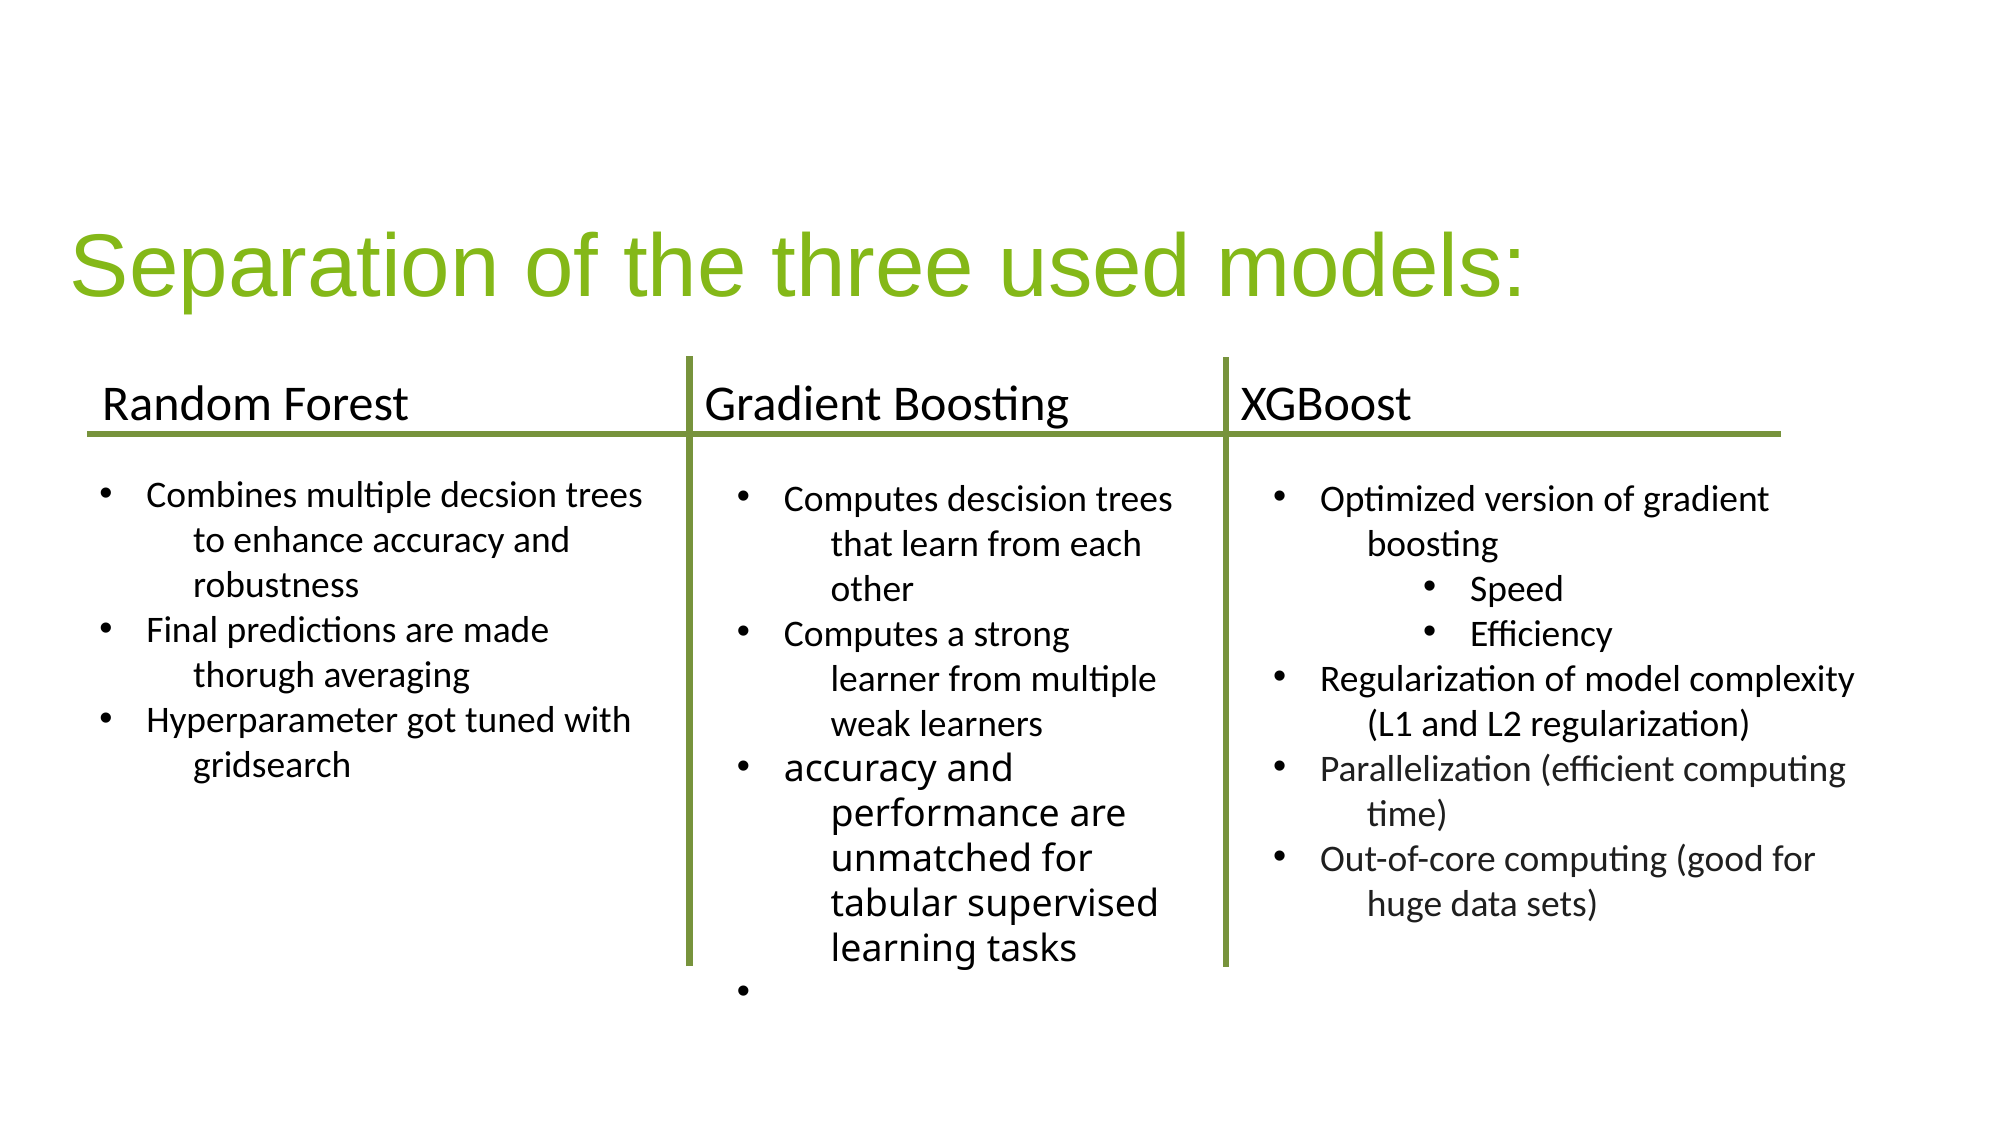

# Separation of the three used models:
Random Forest
XGBoost
Gradient Boosting
Combines multiple decsion trees to enhance accuracy and robustness
Final predictions are made thorugh averaging
Hyperparameter got tuned with  gridsearch
Computes descision trees that learn from each other
Computes a strong learner from multiple weak learners
accuracy and performance are unmatched for tabular supervised learning tasks
Optimized version of gradient boosting
Speed
Efficiency
Regularization of model complexity (L1 and L2 regularization)
Parallelization (efficient computing time)
Out-of-core computing (good for huge data sets)